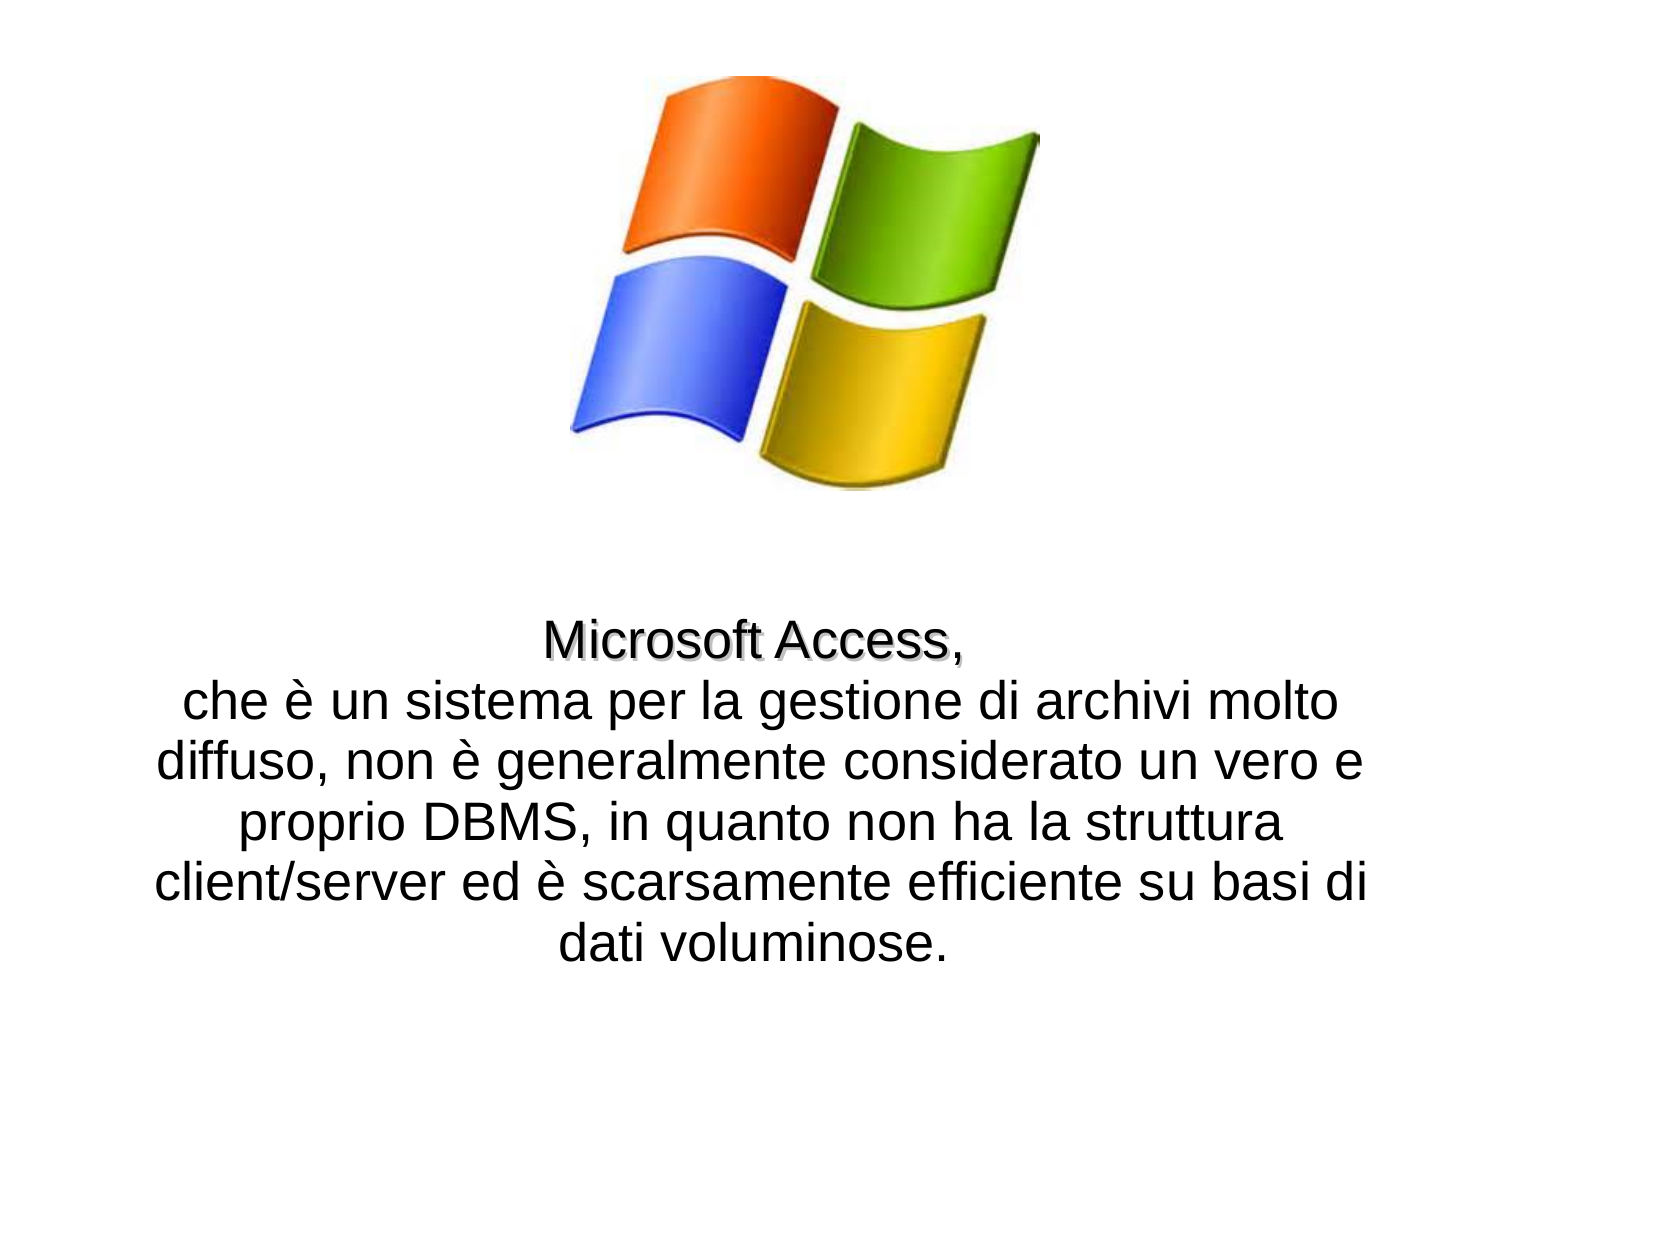

Microsoft Access,
che è un sistema per la gestione di archivi molto diffuso, non è generalmente considerato un vero e proprio DBMS, in quanto non ha la struttura client/server ed è scarsamente efficiente su basi di dati voluminose.